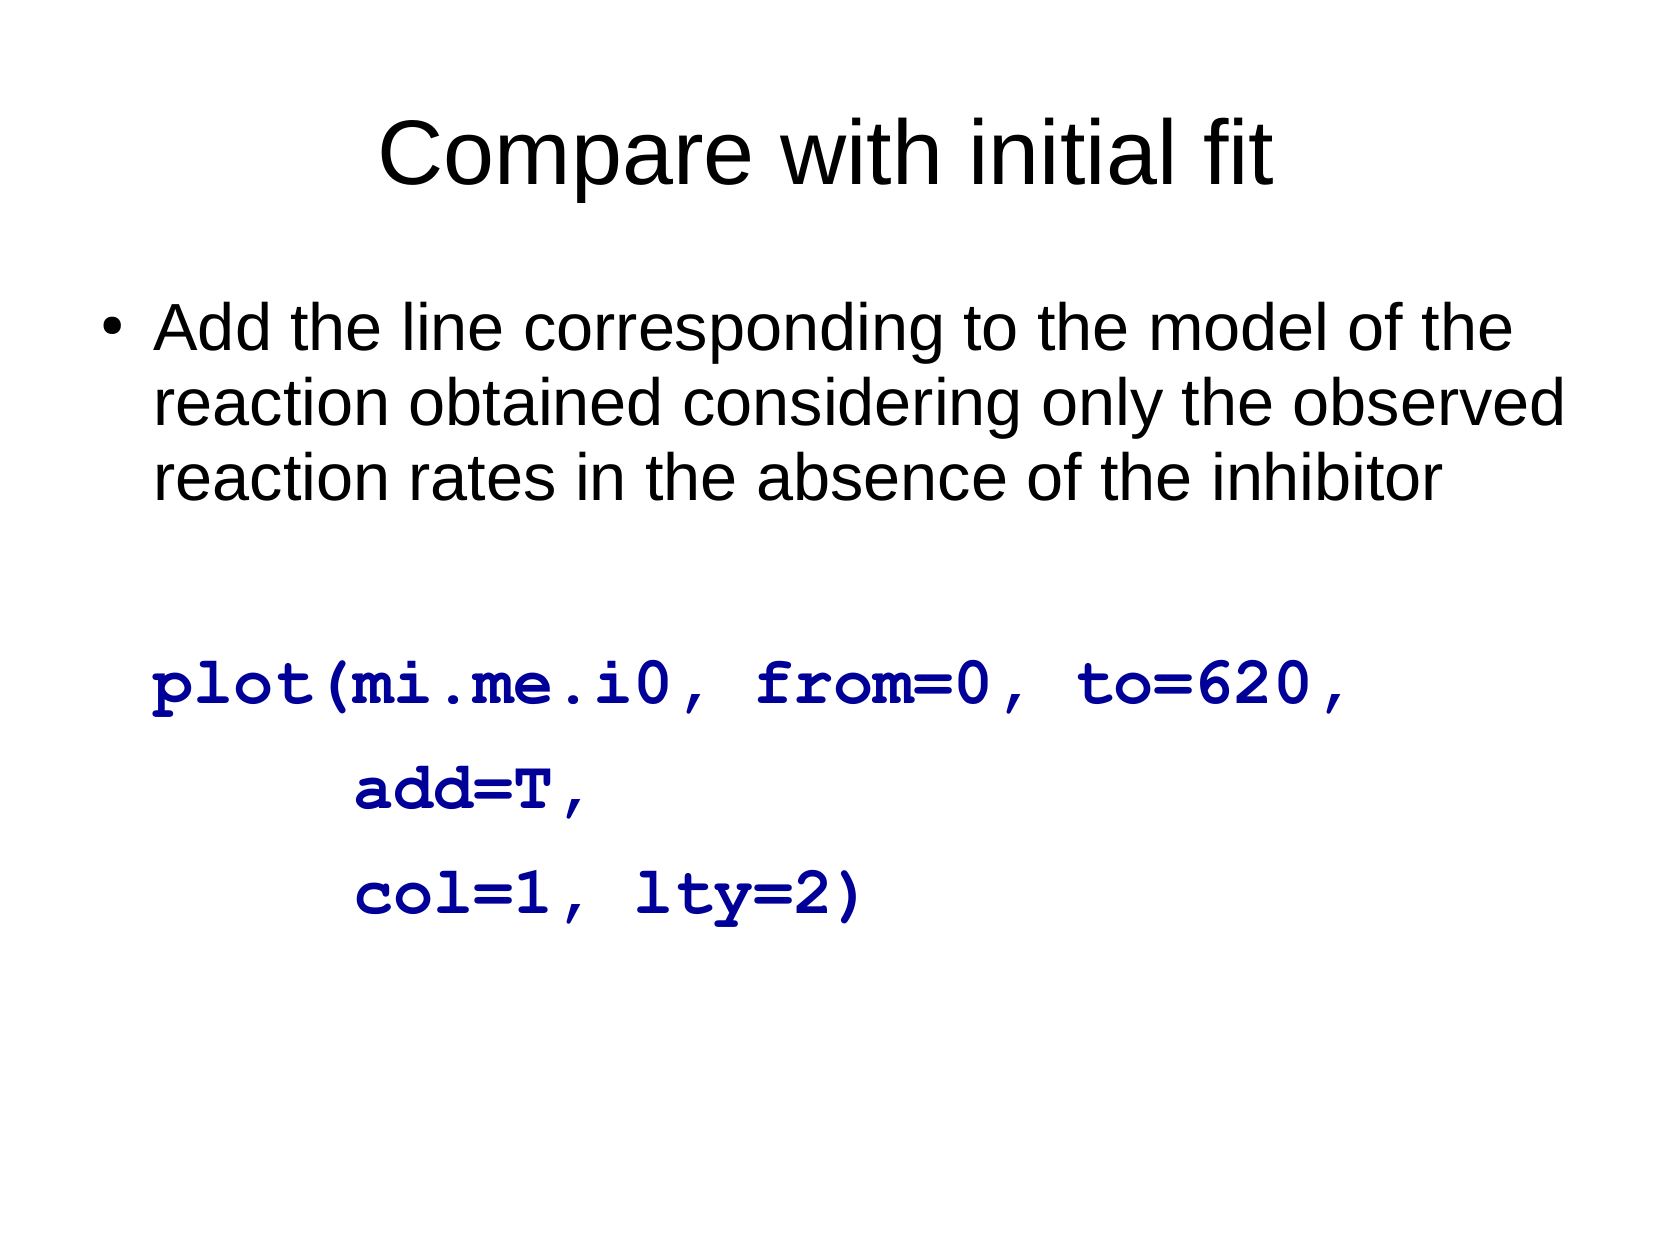

# Compare with initial fit
Add the line corresponding to the model of the reaction obtained considering only the observed reaction rates in the absence of the inhibitor
plot(mi.me.i0, from=0, to=620,
 add=T,
 col=1, lty=2)